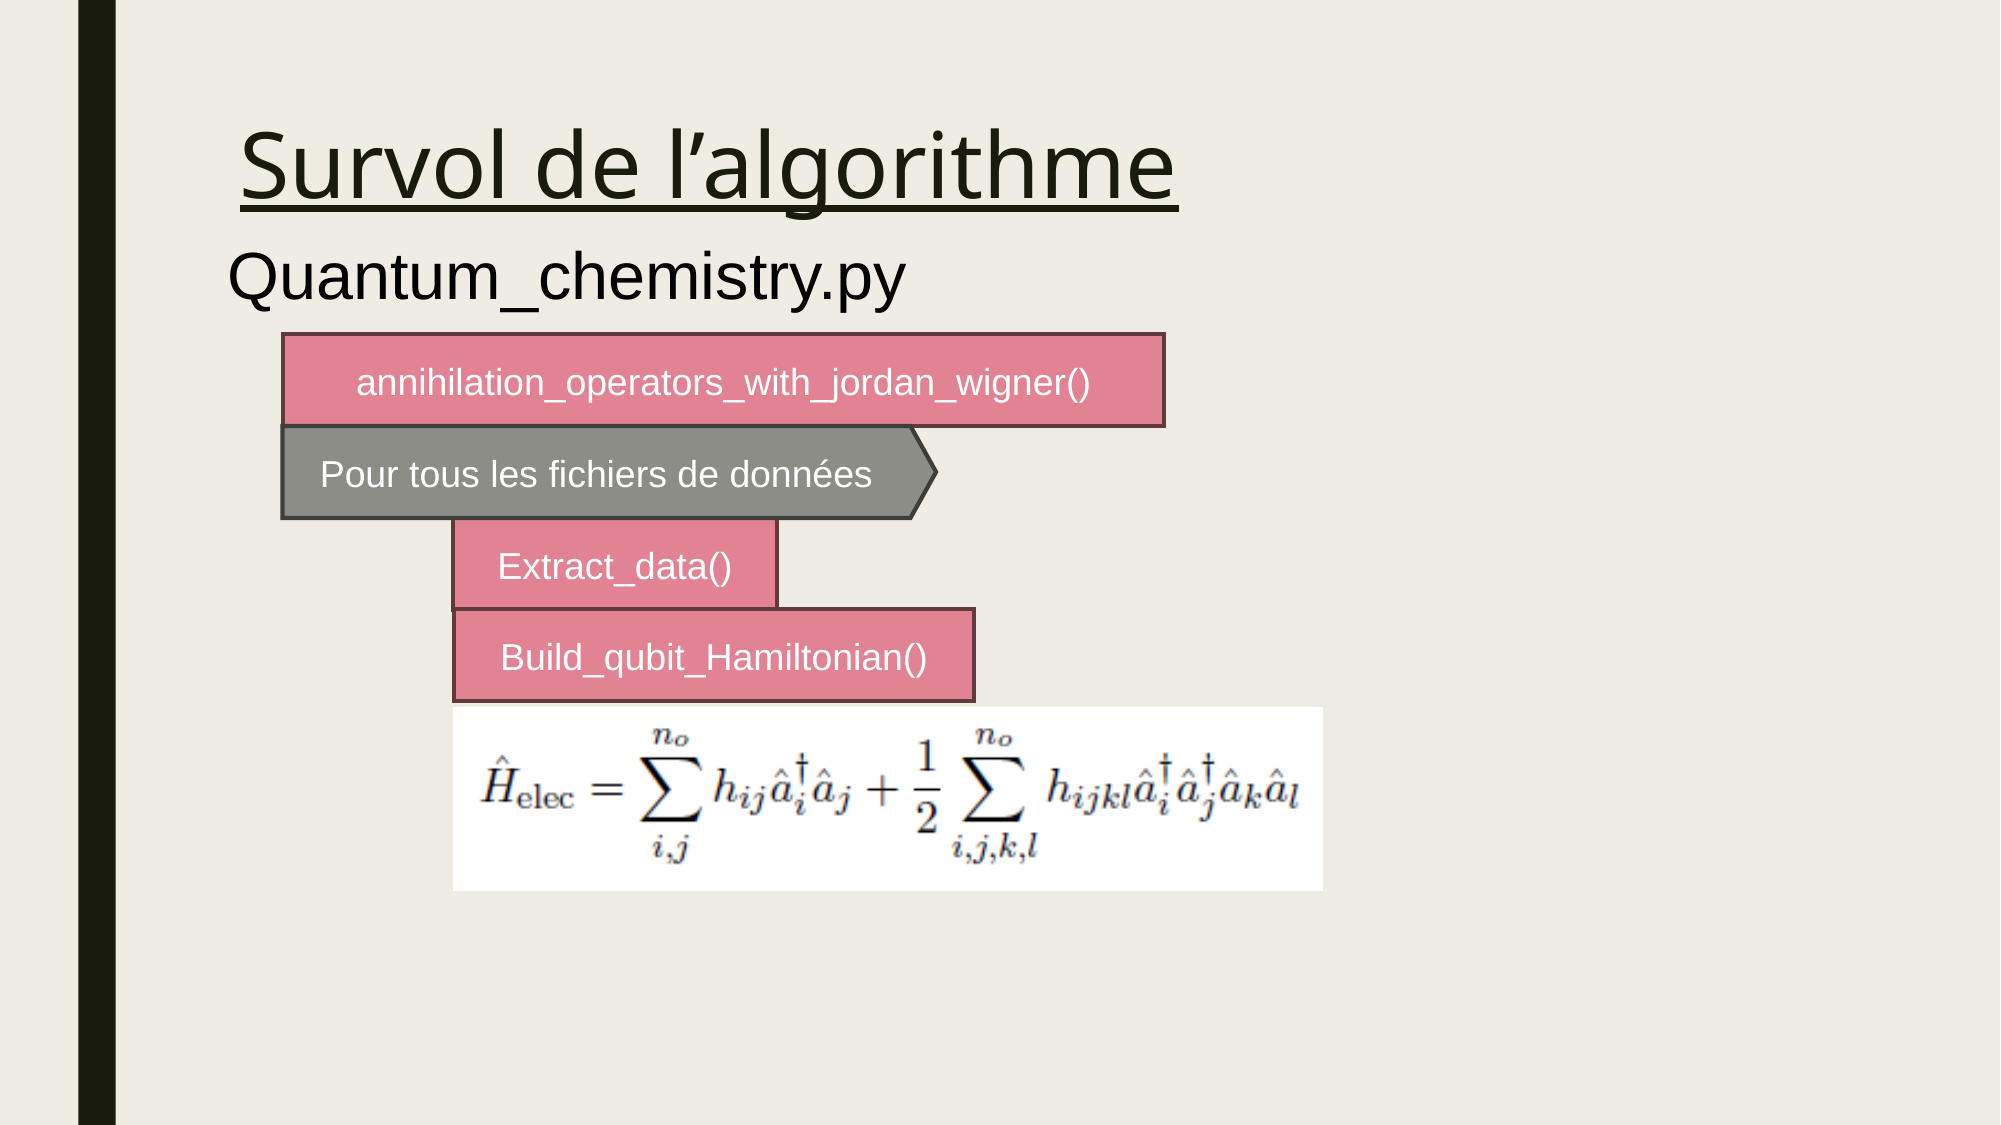

# Survol de l’algorithme
Quantum_chemistry.py
annihilation_operators_with_jordan_wigner()
Pour tous les fichiers de données
Extract_data()
Build_qubit_Hamiltonian()